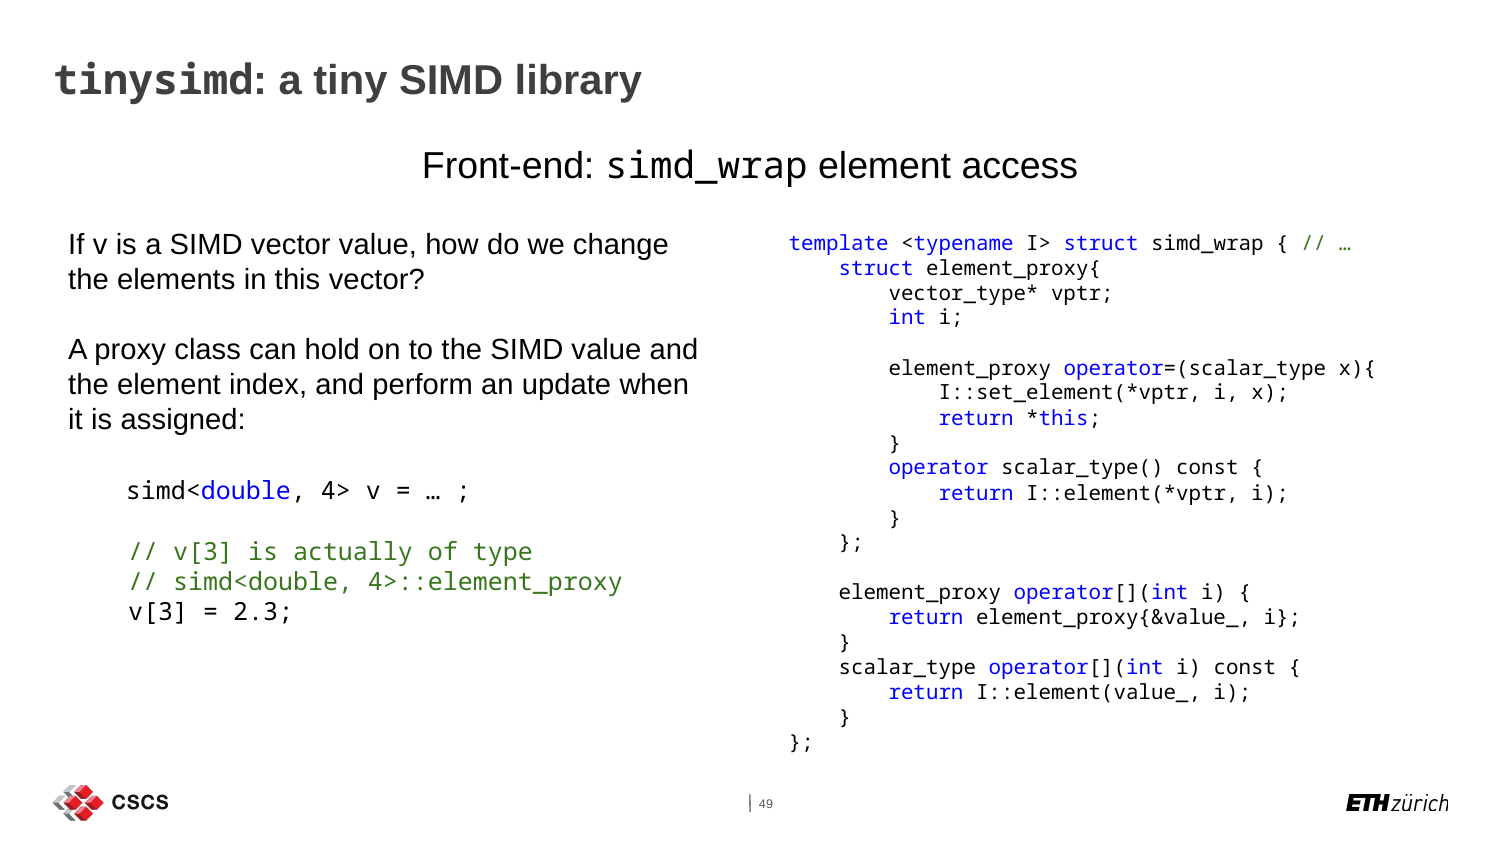

tinysimd: a tiny SIMD library
# Front-end: simd_wrap element access
If v is a SIMD vector value, how do we change the elements in this vector?
A proxy class can hold on to the SIMD value and the element index, and perform an update when it is assigned:
 simd<double, 4> v = … ;
 // v[3] is actually of type
 // simd<double, 4>::element_proxy
 v[3] = 2.3;
template <typename I> struct simd_wrap { // …
 struct element_proxy{
 vector_type* vptr;
 int i;
 element_proxy operator=(scalar_type x){
 I::set_element(*vptr, i, x);
 return *this;
 }
 operator scalar_type() const {
 return I::element(*vptr, i);
 }
 };
 element_proxy operator[](int i) {
 return element_proxy{&value_, i};
 }
 scalar_type operator[](int i) const {
 return I::element(value_, i);
 }
};